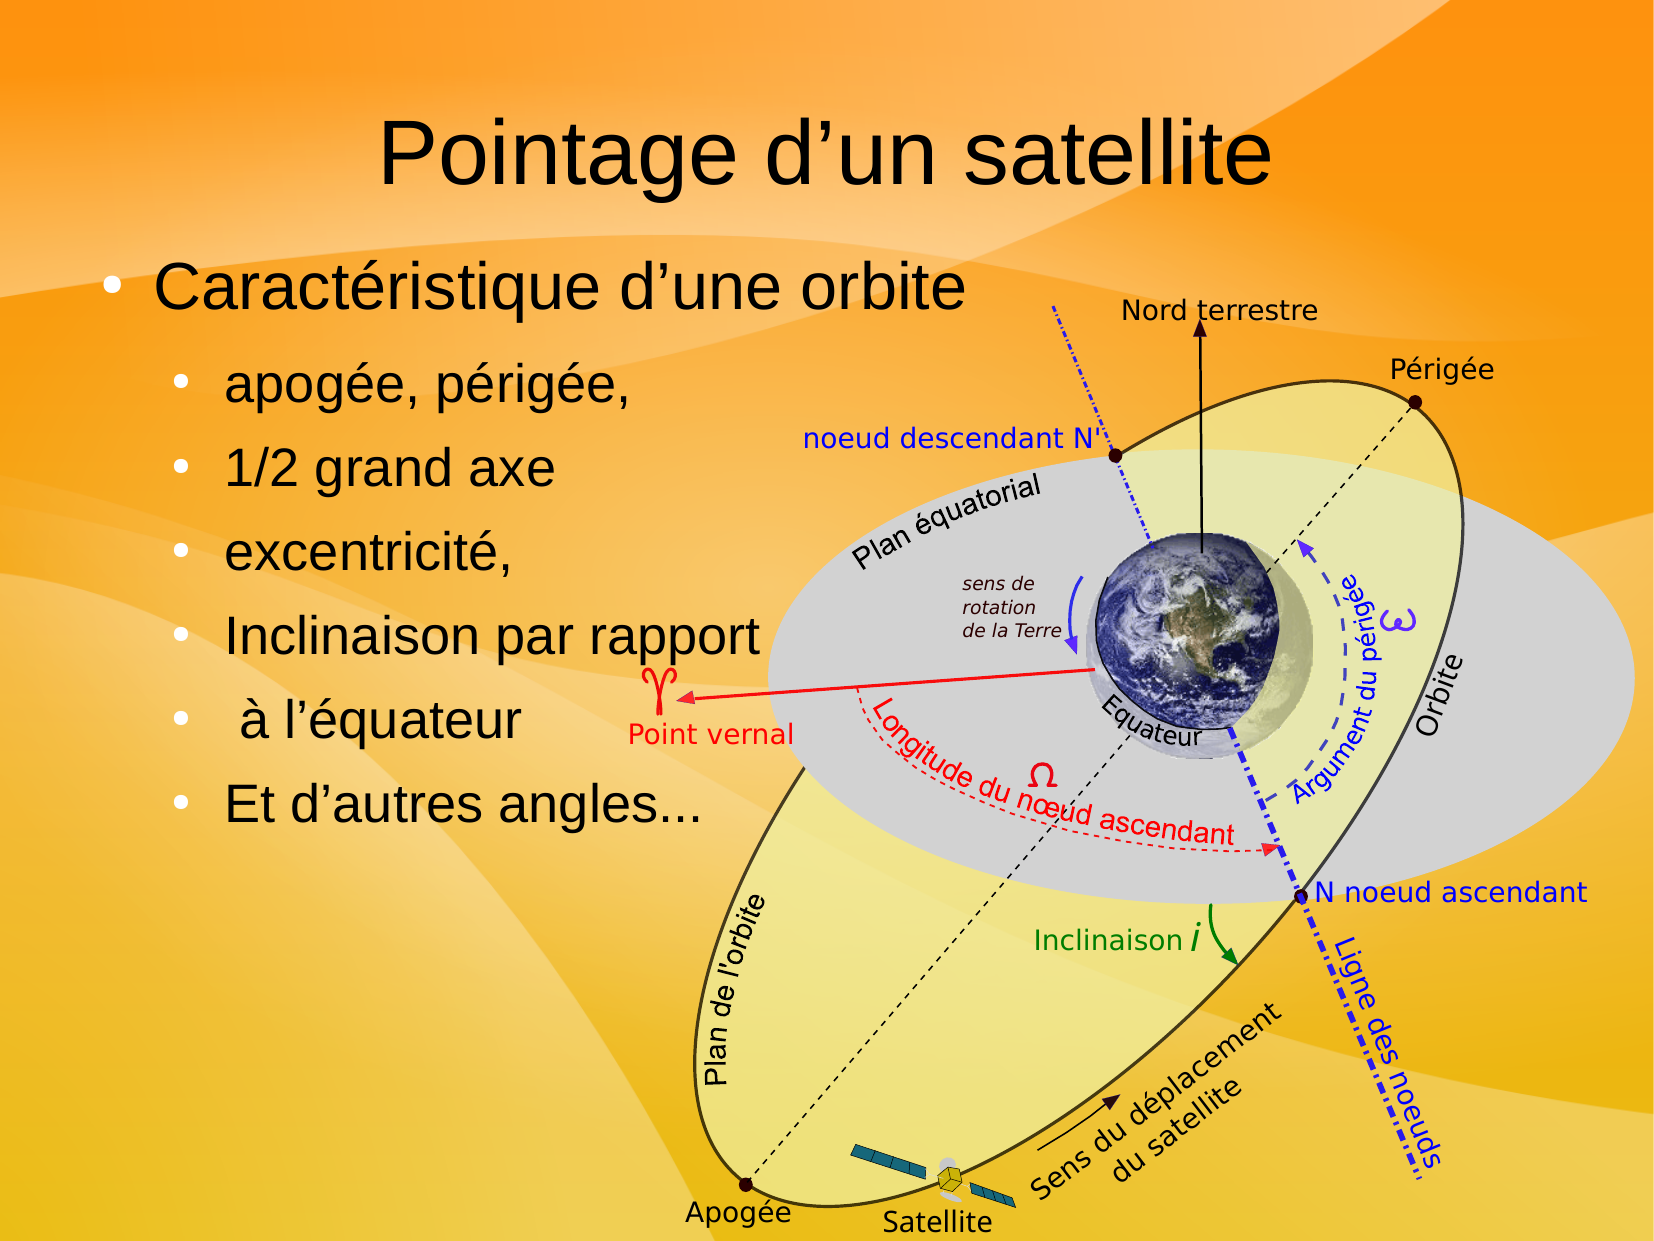

# Pointage d’un satellite
Caractéristique d’une orbite
apogée, périgée,
1/2 grand axe
excentricité,
Inclinaison par rapport
 à l’équateur
Et d’autres angles...